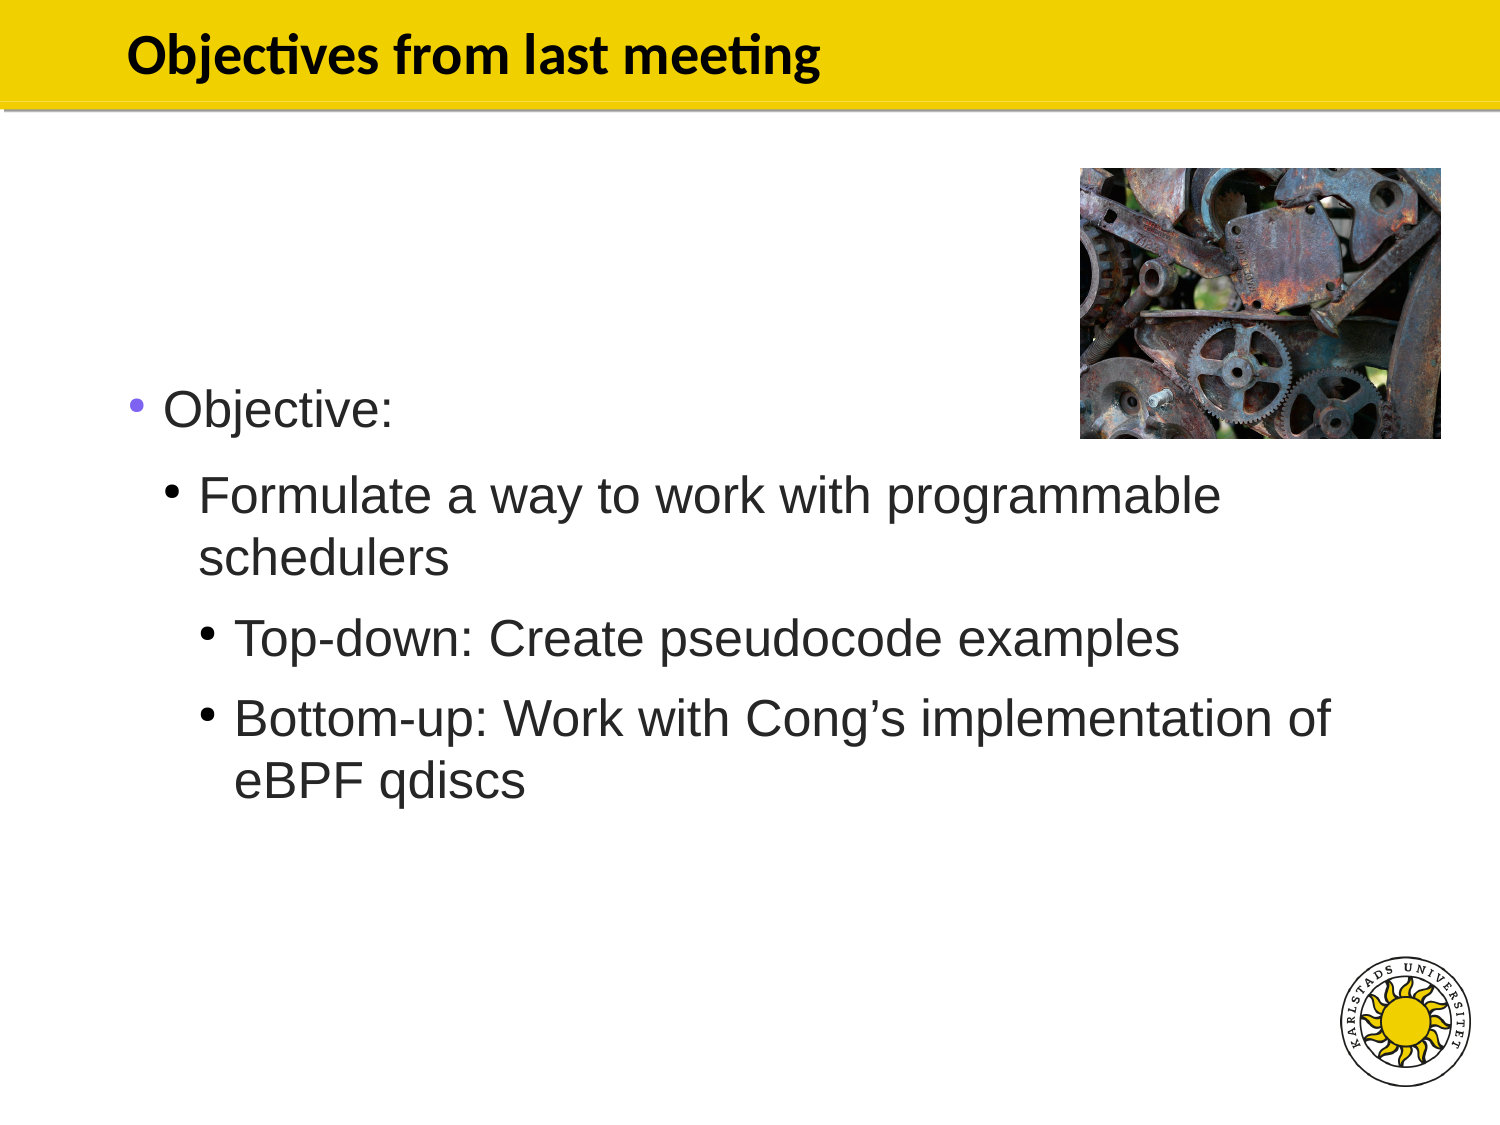

# Objectives from last meeting
Objective:
Formulate a way to work with programmable schedulers
Top-down: Create pseudocode examples
Bottom-up: Work with Cong’s implementation of eBPF qdiscs